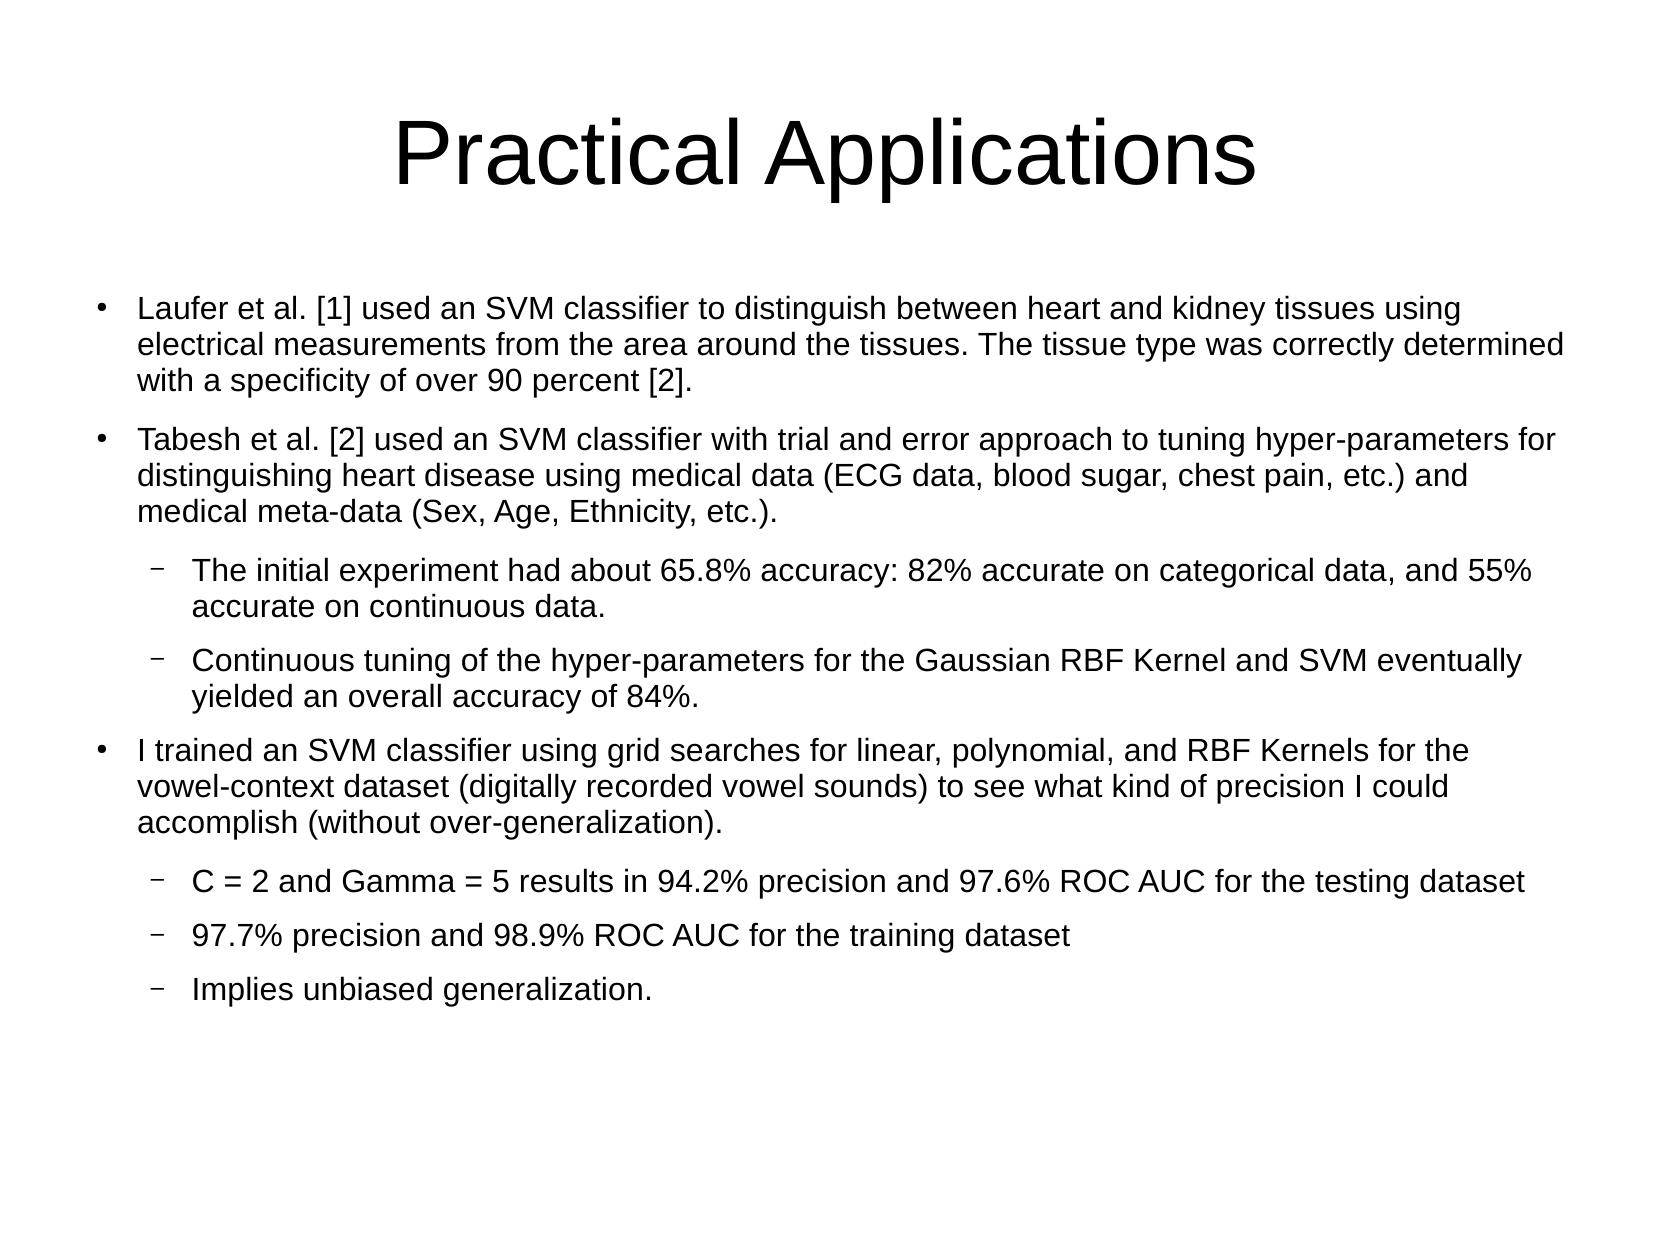

# Practical Applications
Laufer et al. [1] used an SVM classifier to distinguish between heart and kidney tissues using electrical measurements from the area around the tissues. The tissue type was correctly determined with a specificity of over 90 percent [2].
Tabesh et al. [2] used an SVM classifier with trial and error approach to tuning hyper-parameters for distinguishing heart disease using medical data (ECG data, blood sugar, chest pain, etc.) and medical meta-data (Sex, Age, Ethnicity, etc.).
The initial experiment had about 65.8% accuracy: 82% accurate on categorical data, and 55% accurate on continuous data.
Continuous tuning of the hyper-parameters for the Gaussian RBF Kernel and SVM eventually yielded an overall accuracy of 84%.
I trained an SVM classifier using grid searches for linear, polynomial, and RBF Kernels for the vowel-context dataset (digitally recorded vowel sounds) to see what kind of precision I could accomplish (without over-generalization).
C = 2 and Gamma = 5 results in 94.2% precision and 97.6% ROC AUC for the testing dataset
97.7% precision and 98.9% ROC AUC for the training dataset
Implies unbiased generalization.